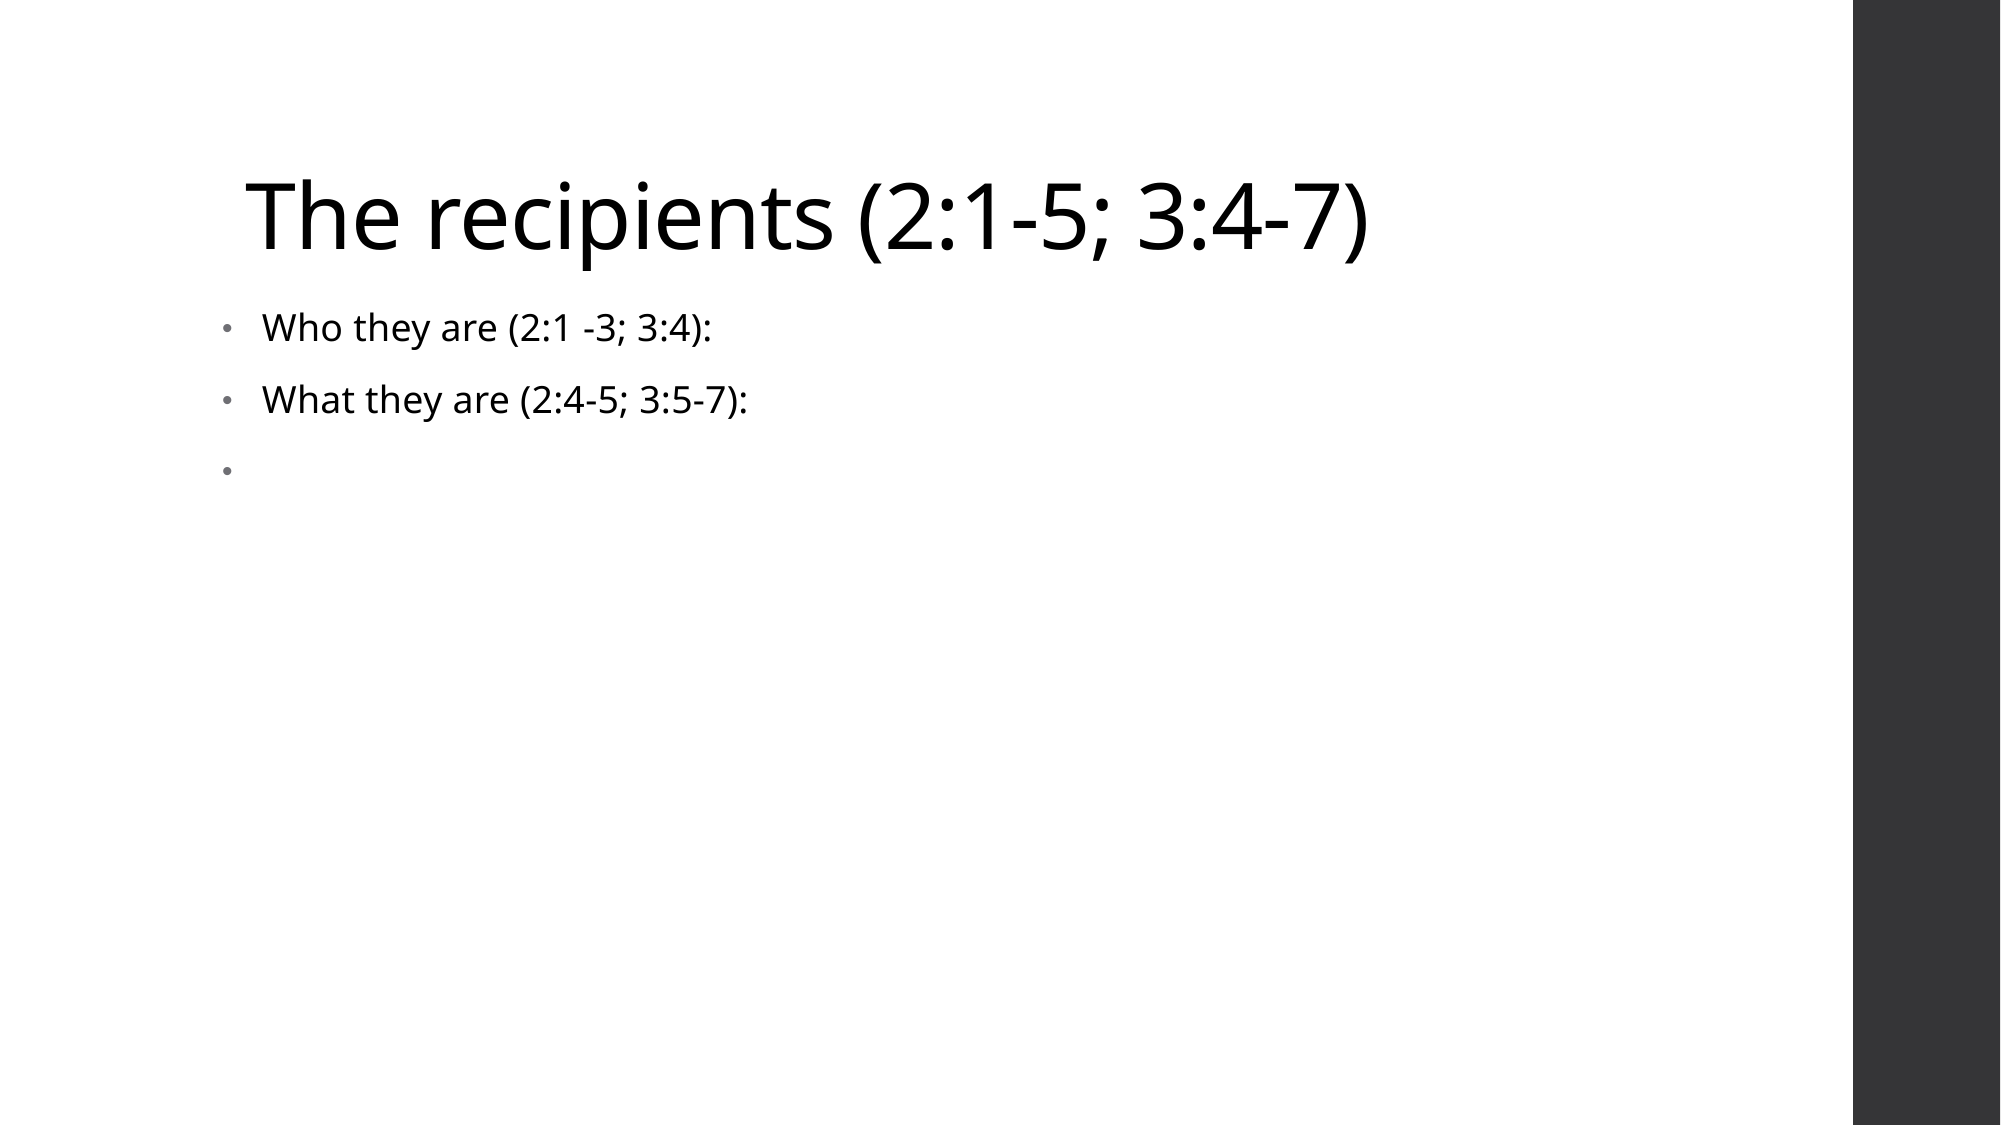

# The recipients (2:1-5; 3:4-7)
 Who they are (2:1 -3; 3:4):
 What they are (2:4-5; 3:5-7):